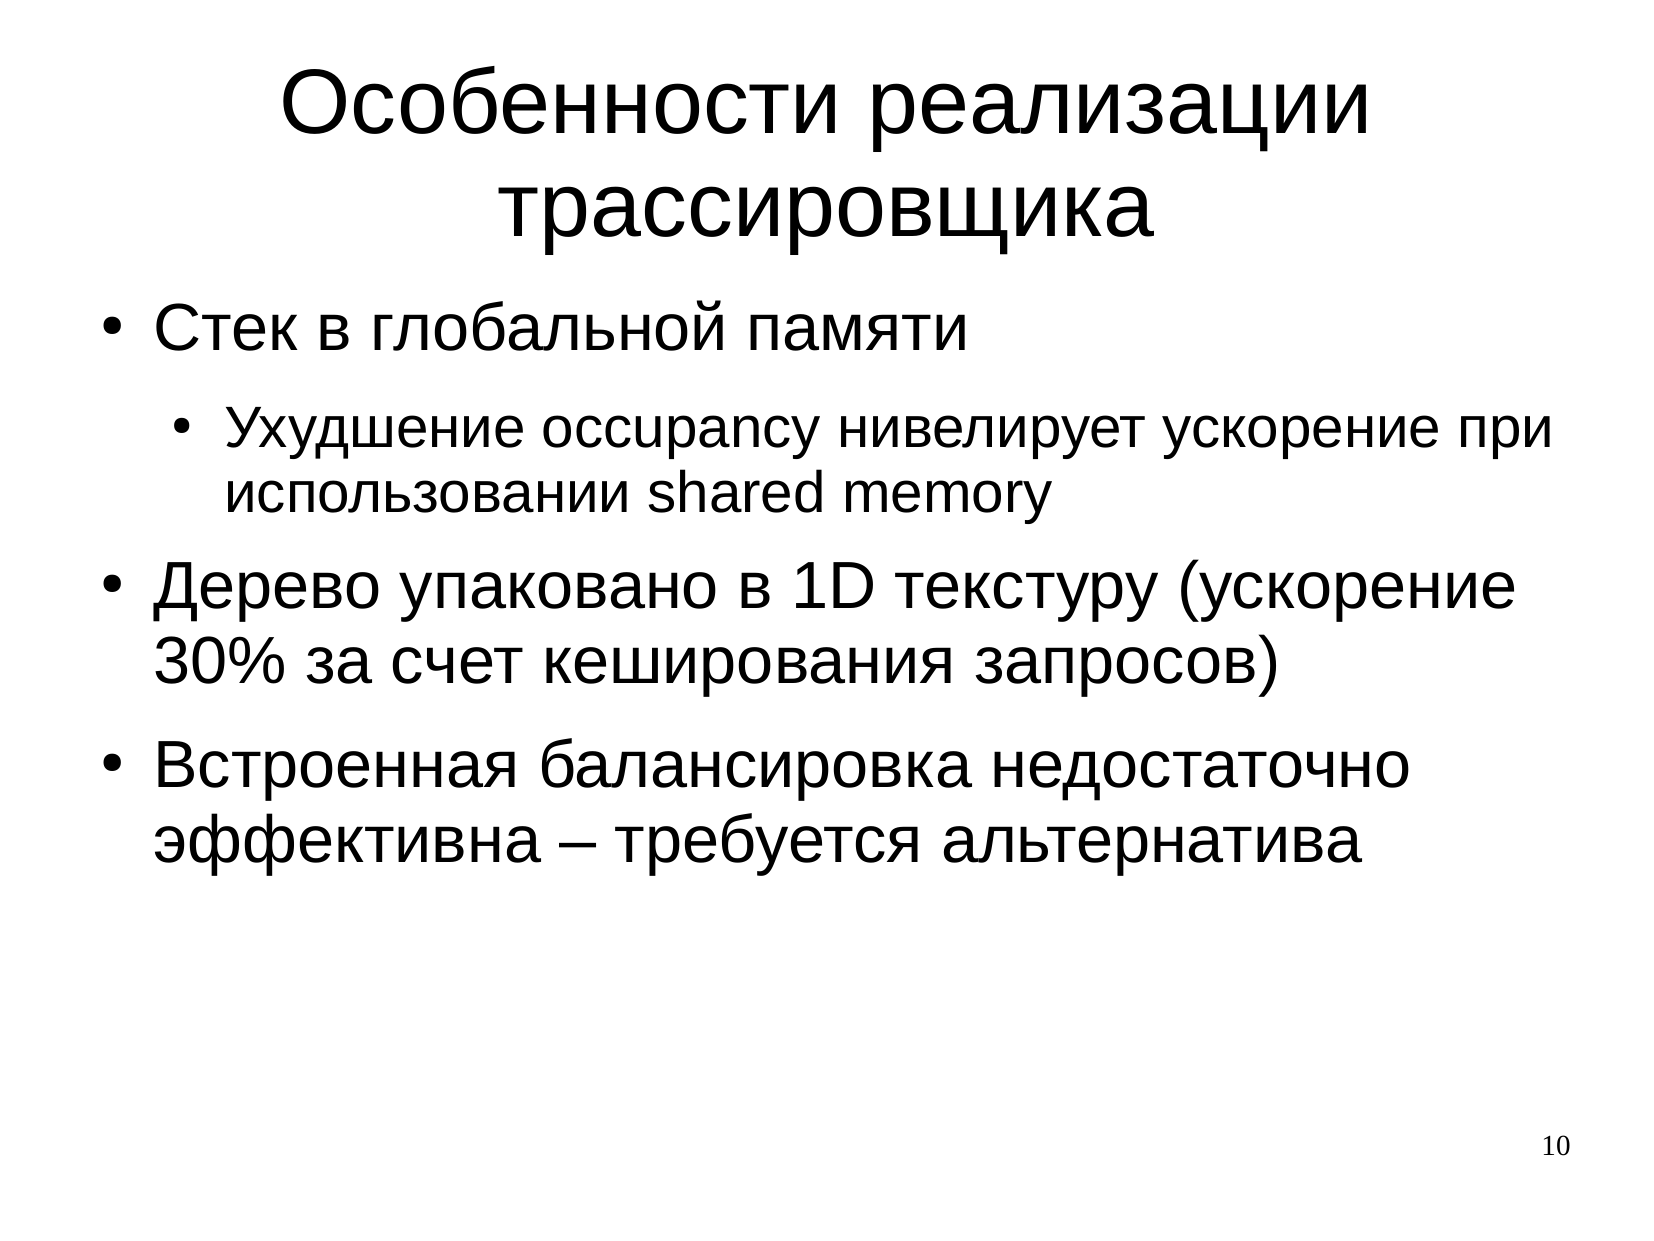

# Особенности реализации трассировщика
Стек в глобальной памяти
Ухудшение occupancy нивелирует ускорение при использовании shared memory
Дерево упаковано в 1D текстуру (ускорение 30% за счет кеширования запросов)
Встроенная балансировка недостаточно эффективна – требуется альтернатива
10